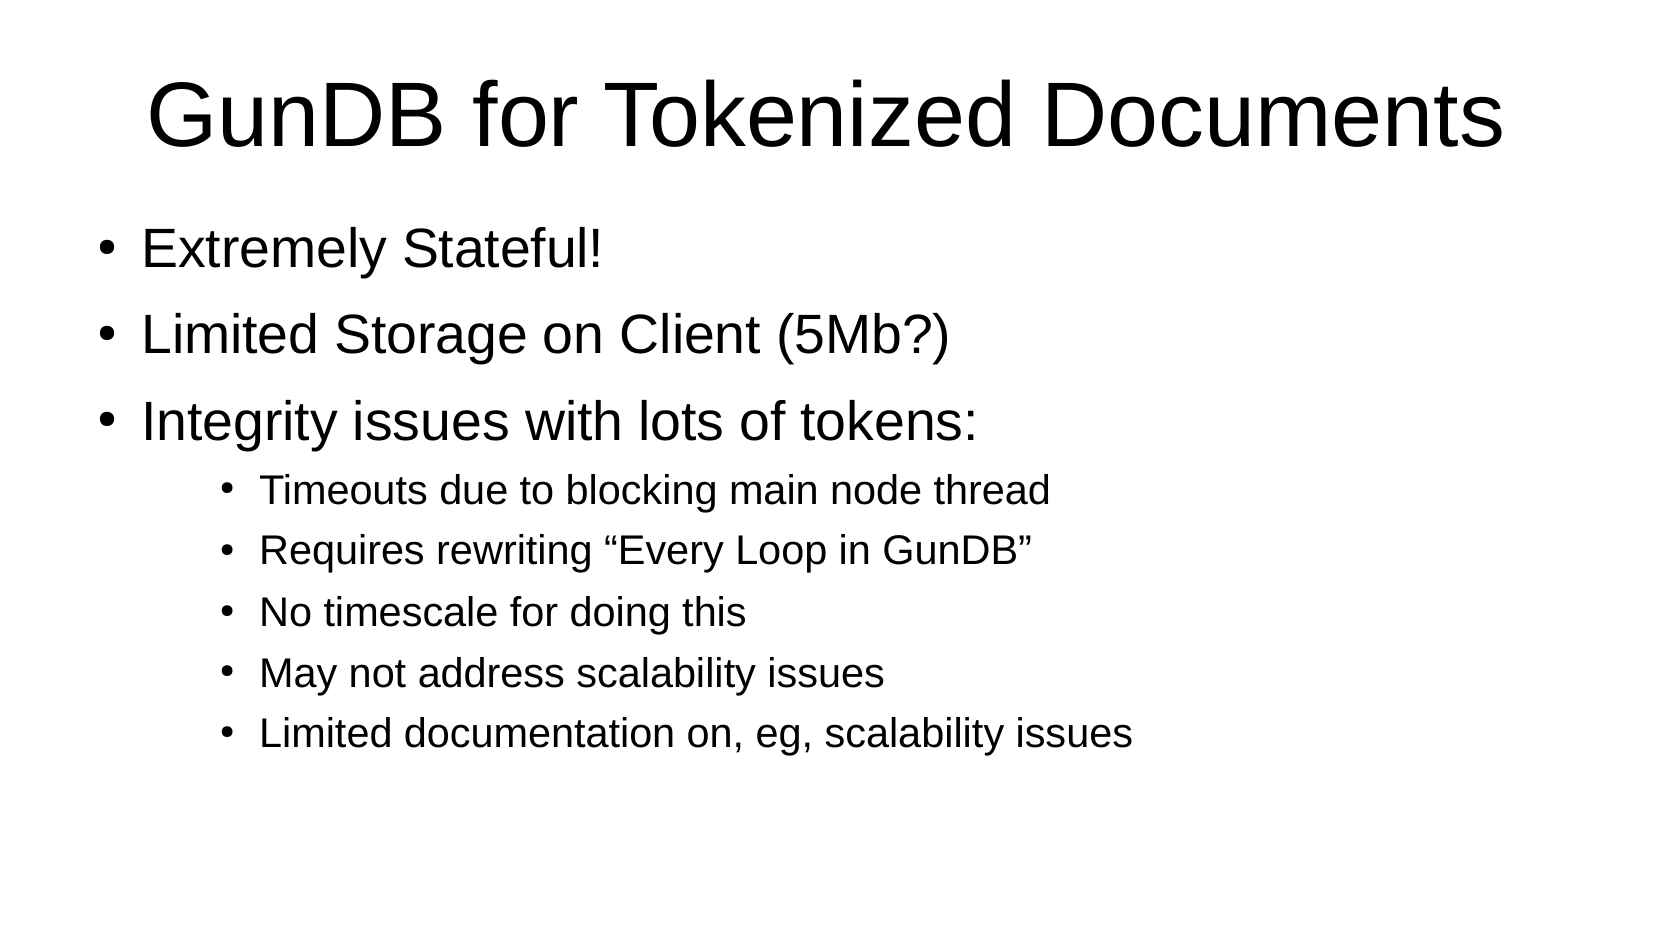

# GunDB for Tokenized Documents
Extremely Stateful!
Limited Storage on Client (5Mb?)
Integrity issues with lots of tokens:
Timeouts due to blocking main node thread
Requires rewriting “Every Loop in GunDB”
No timescale for doing this
May not address scalability issues
Limited documentation on, eg, scalability issues